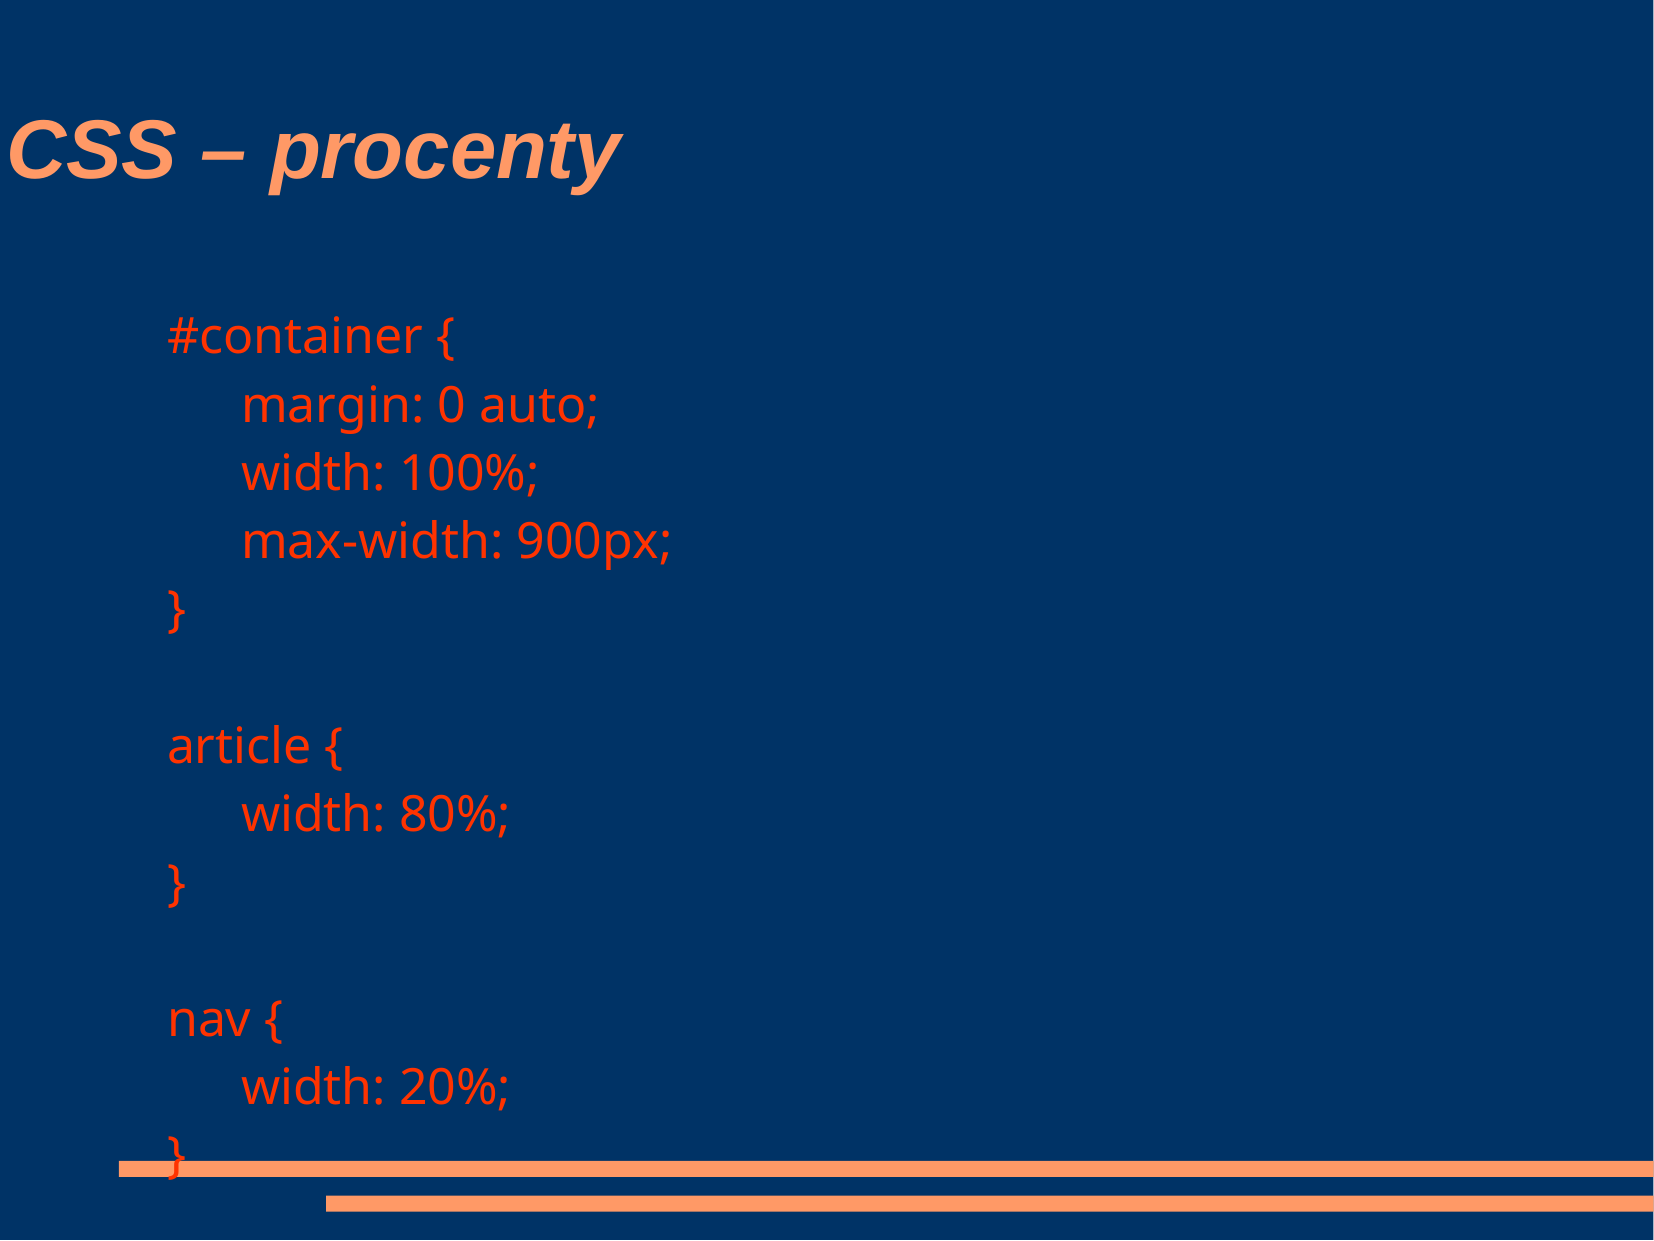

# CSS – procenty
#container {
	margin: 0 auto;
	width: 100%;
	max-width: 900px;
}
article {
	width: 80%;
}
nav {
	width: 20%;
}